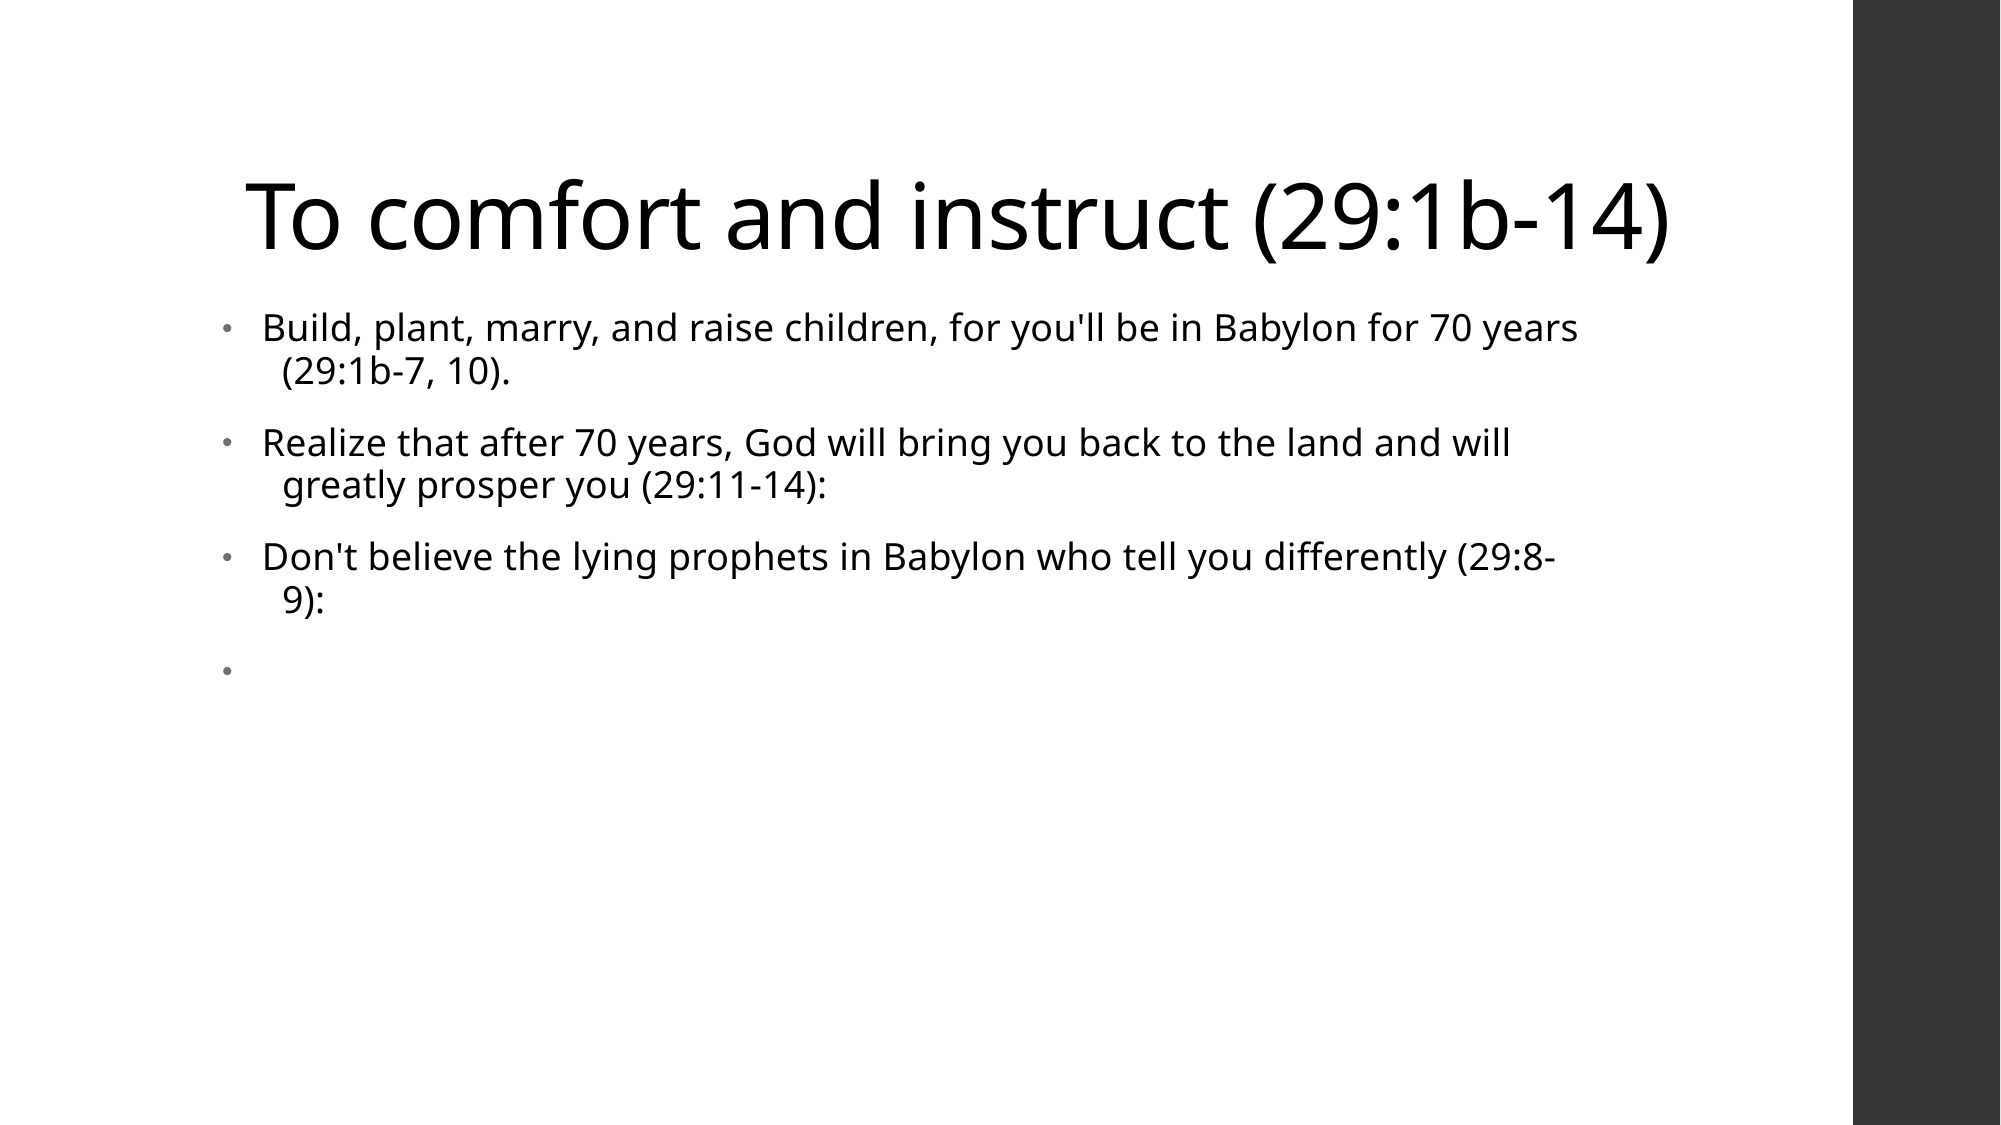

# To comfort and instruct (29:1b-14)
 Build, plant, marry, and raise children, for you'll be in Babylon for 70 years (29:1b-7, 10).
 Realize that after 70 years, God will bring you back to the land and will greatly prosper you (29:11-14):
 Don't believe the lying prophets in Babylon who tell you differently (29:8-9):